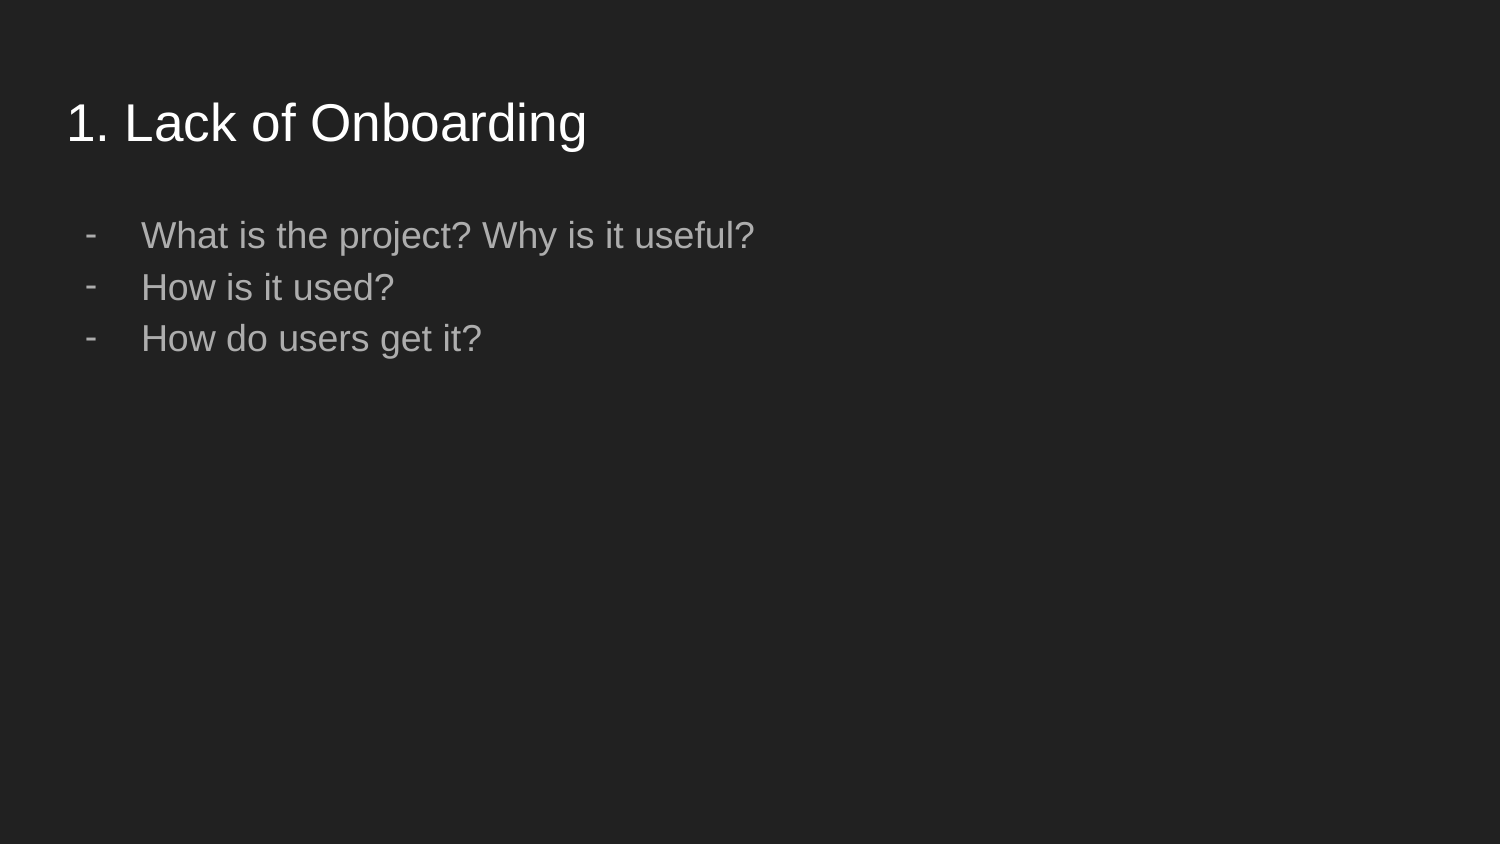

# 1. Lack of Onboarding
What is the project? Why is it useful?
How is it used?
How do users get it?